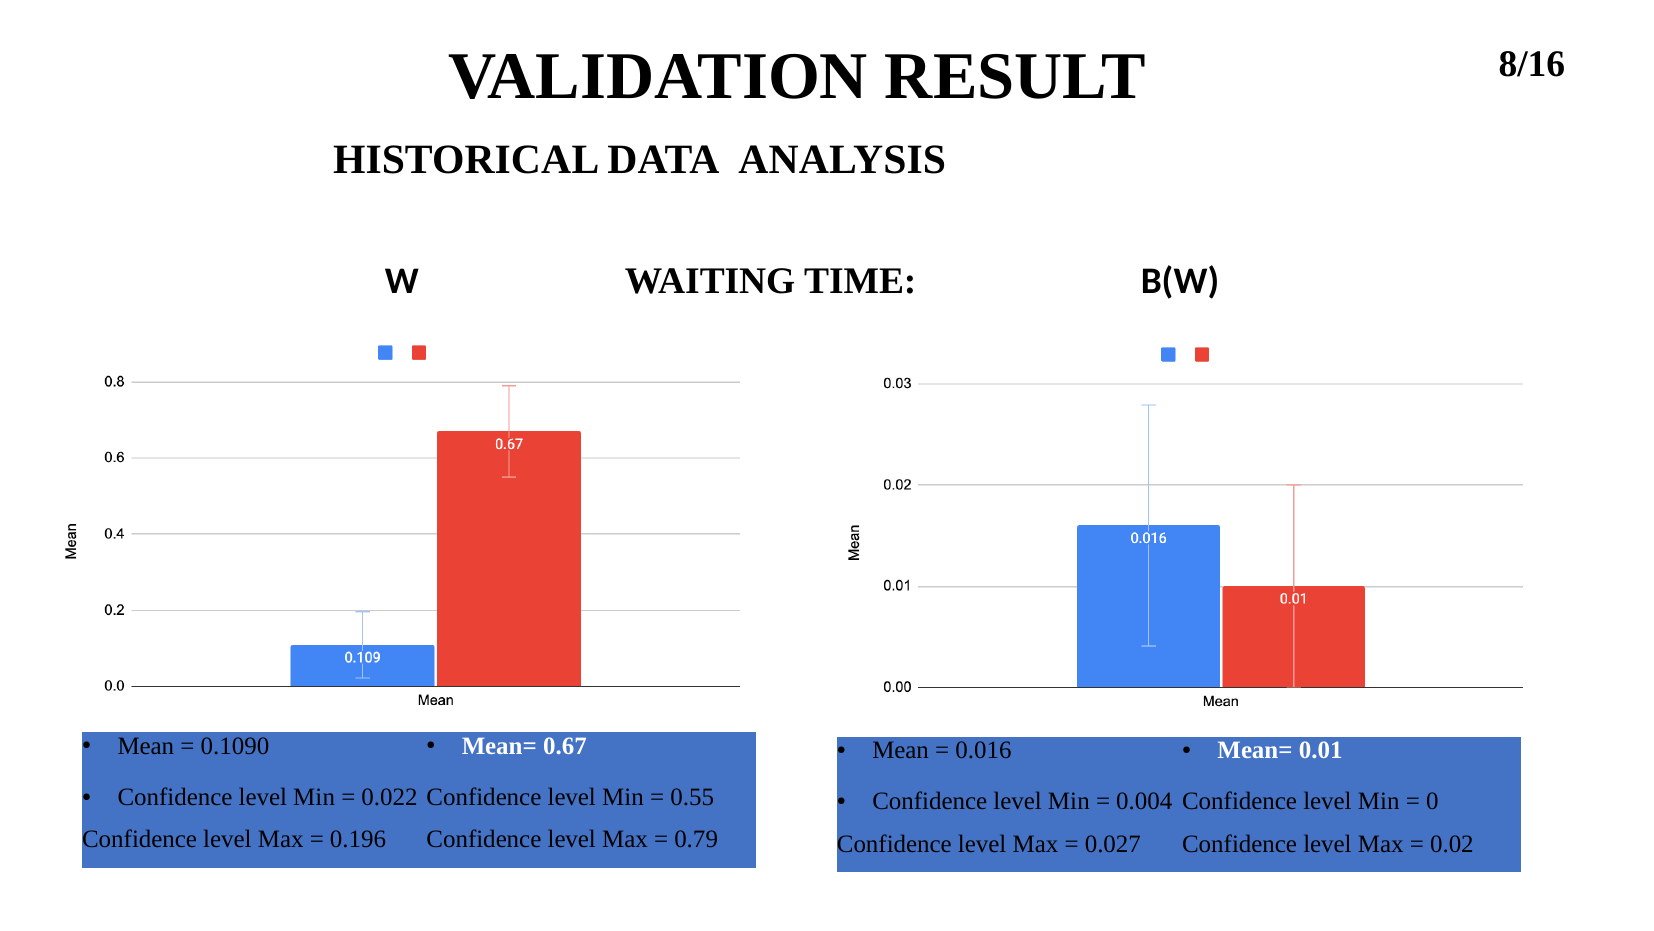

VALIDATION RESULT
8/16
HISTORICAL DATA  ANALYSIS
WAITING TIME:
B(W)​
W
| Mean = 0.1090 | Mean= 0.67 |
| --- | --- |
| Confidence level Min = 0.022 | Confidence level Min = 0.55 |
| Confidence level Max = 0.196 | Confidence level Max = 0.79 |
| Mean = 0.016 | Mean= 0.01 |
| --- | --- |
| Confidence level Min = 0.004 | Confidence level Min = 0 |
| Confidence level Max = 0.027 | Confidence level Max = 0.02 |